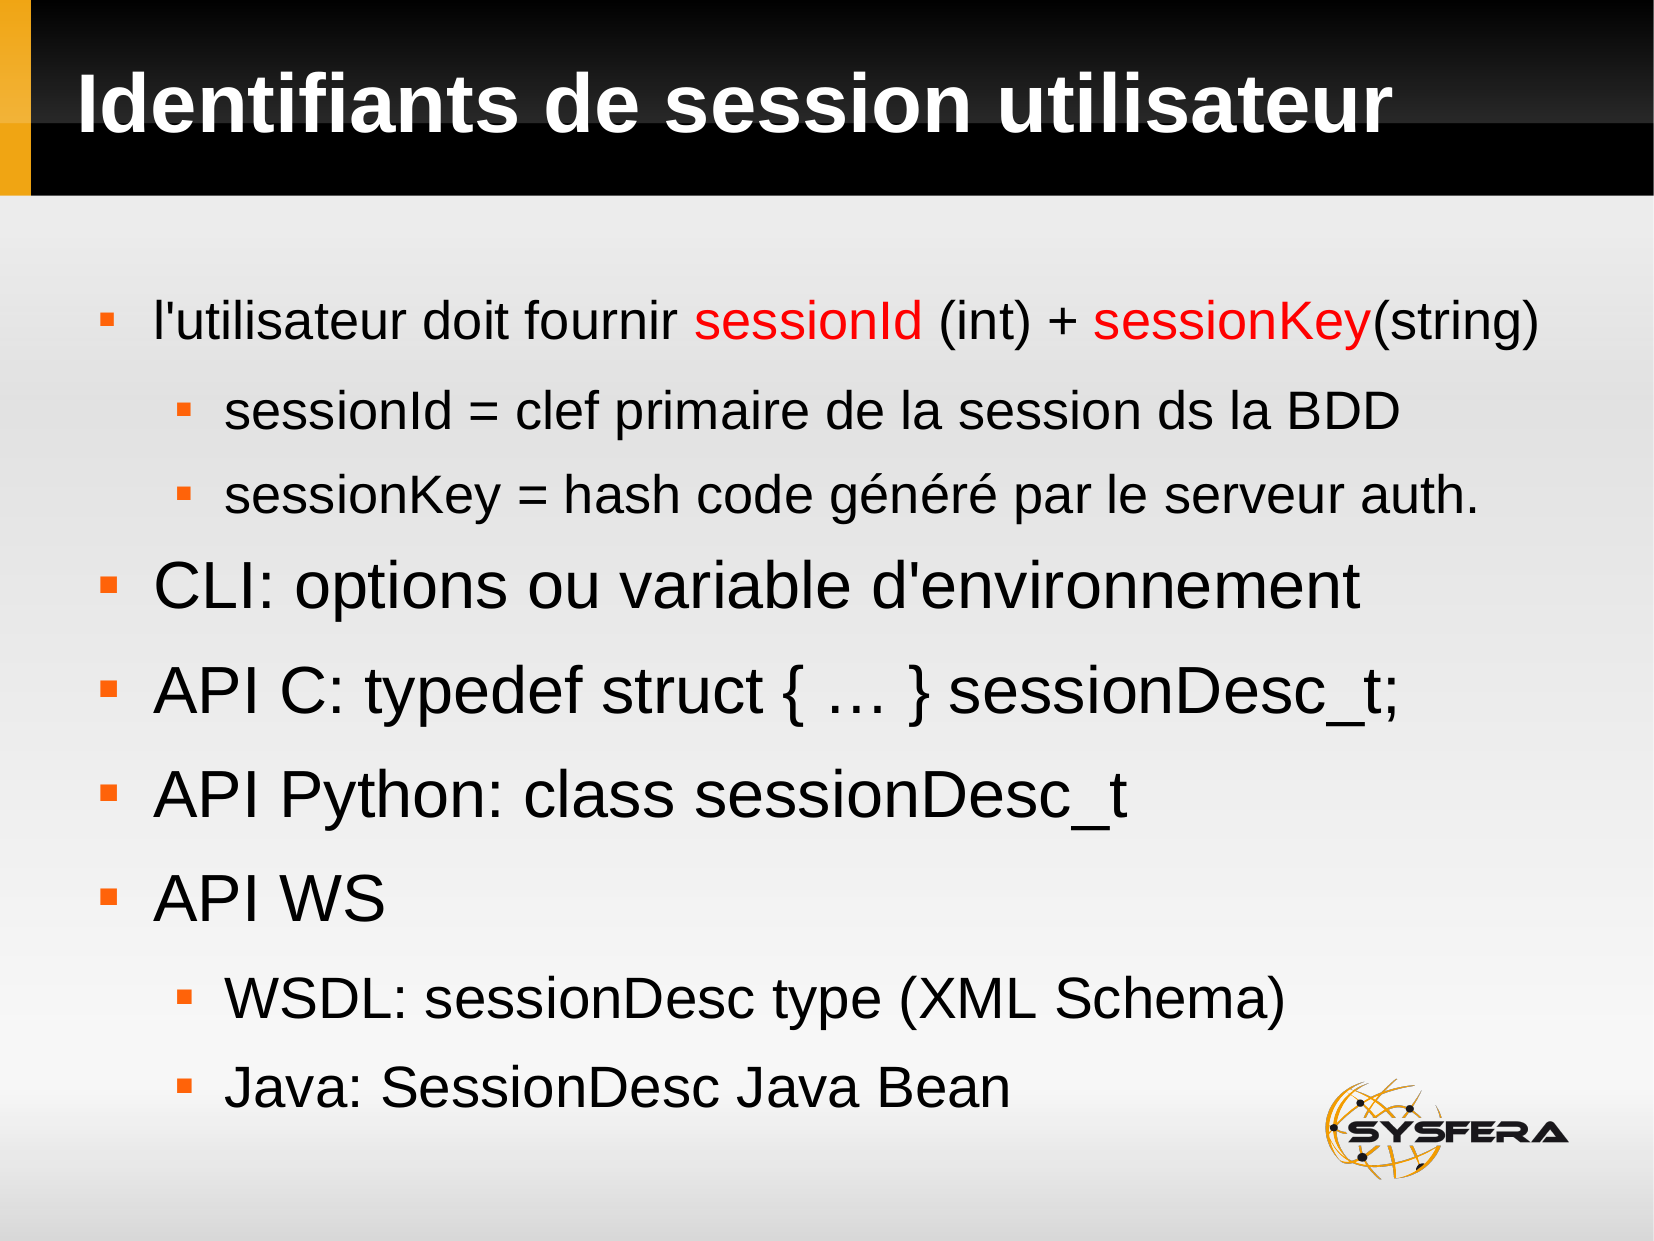

# Identifiants de session utilisateur
l'utilisateur doit fournir sessionId (int) + sessionKey(string)
sessionId = clef primaire de la session ds la BDD
sessionKey = hash code généré par le serveur auth.
CLI: options ou variable d'environnement
API C: typedef struct { … } sessionDesc_t;
API Python: class sessionDesc_t
API WS
WSDL: sessionDesc type (XML Schema)
Java: SessionDesc Java Bean